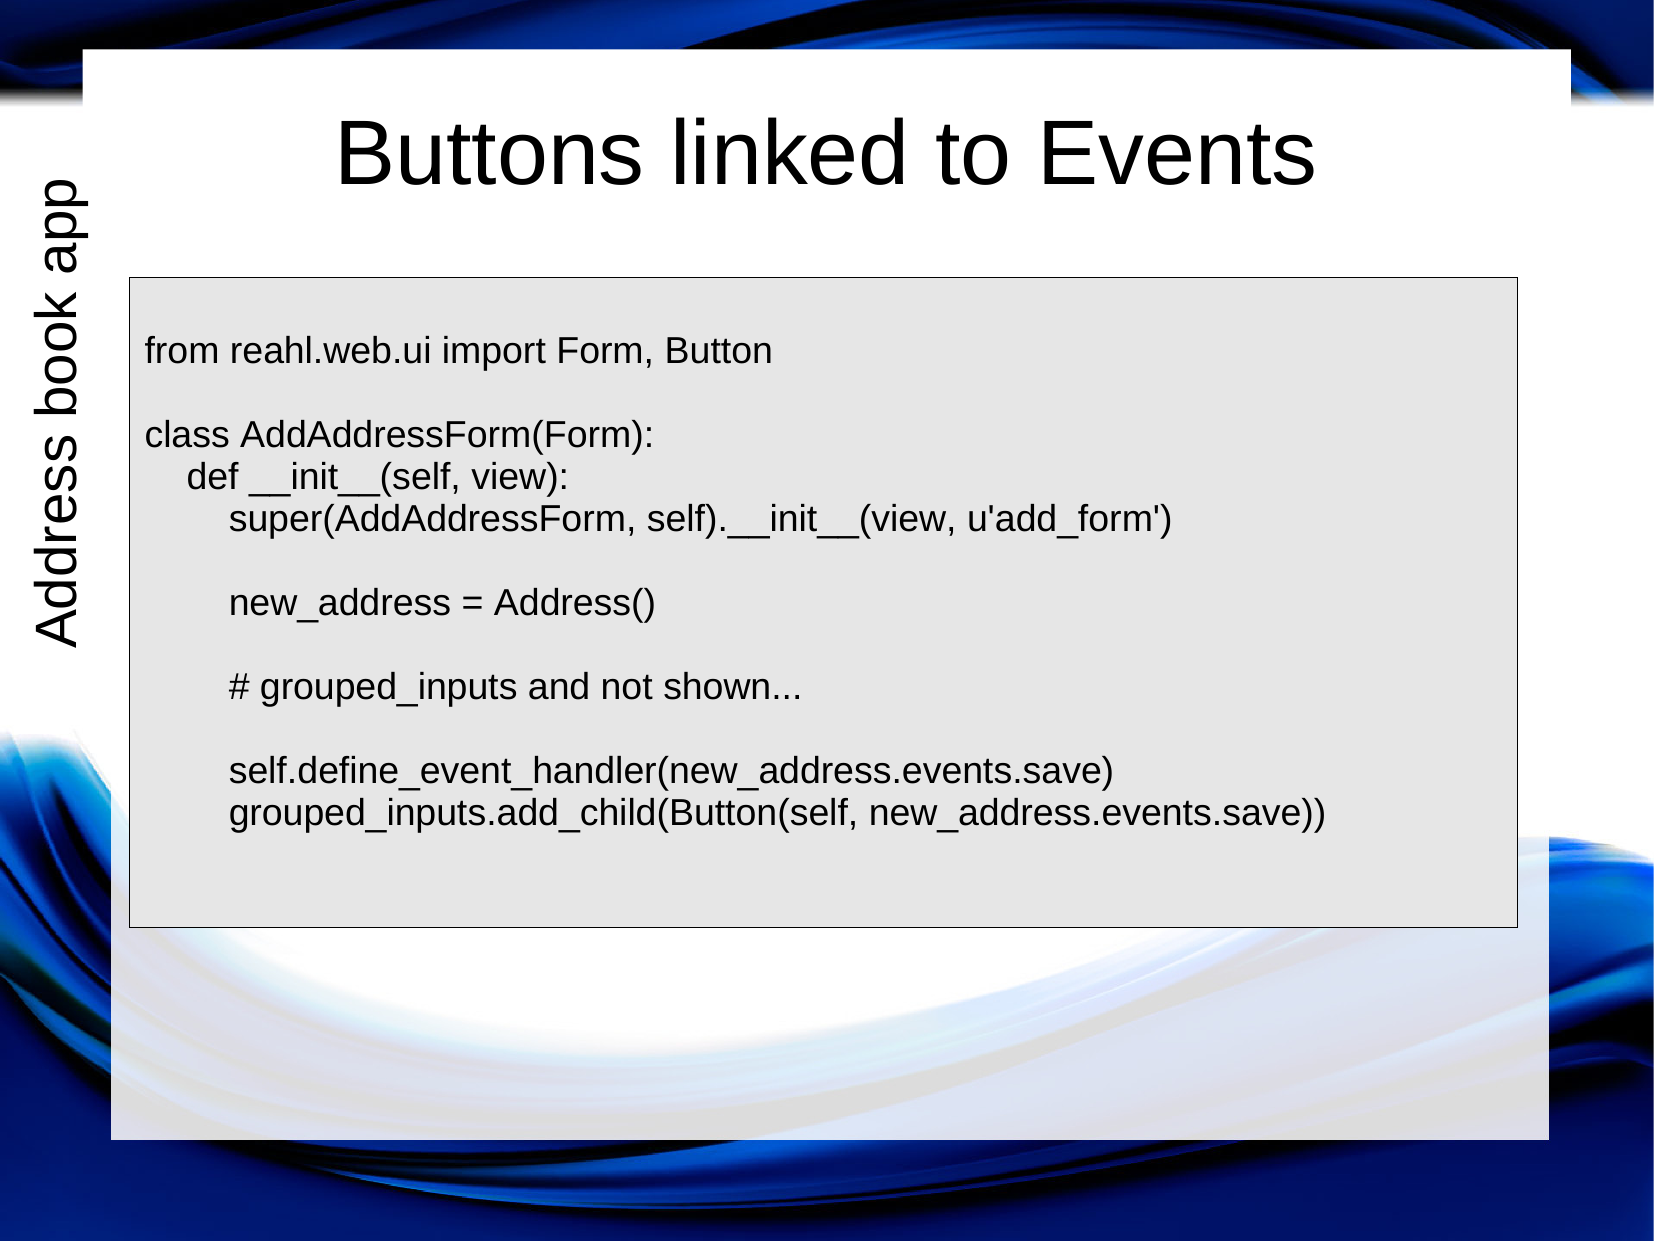

# Buttons linked to Events
from reahl.web.ui import Form, Button
class AddAddressForm(Form):
 def __init__(self, view):
 super(AddAddressForm, self).__init__(view, u'add_form')
 new_address = Address()
 # grouped_inputs and not shown...
 self.define_event_handler(new_address.events.save)
 grouped_inputs.add_child(Button(self, new_address.events.save))
Address book app